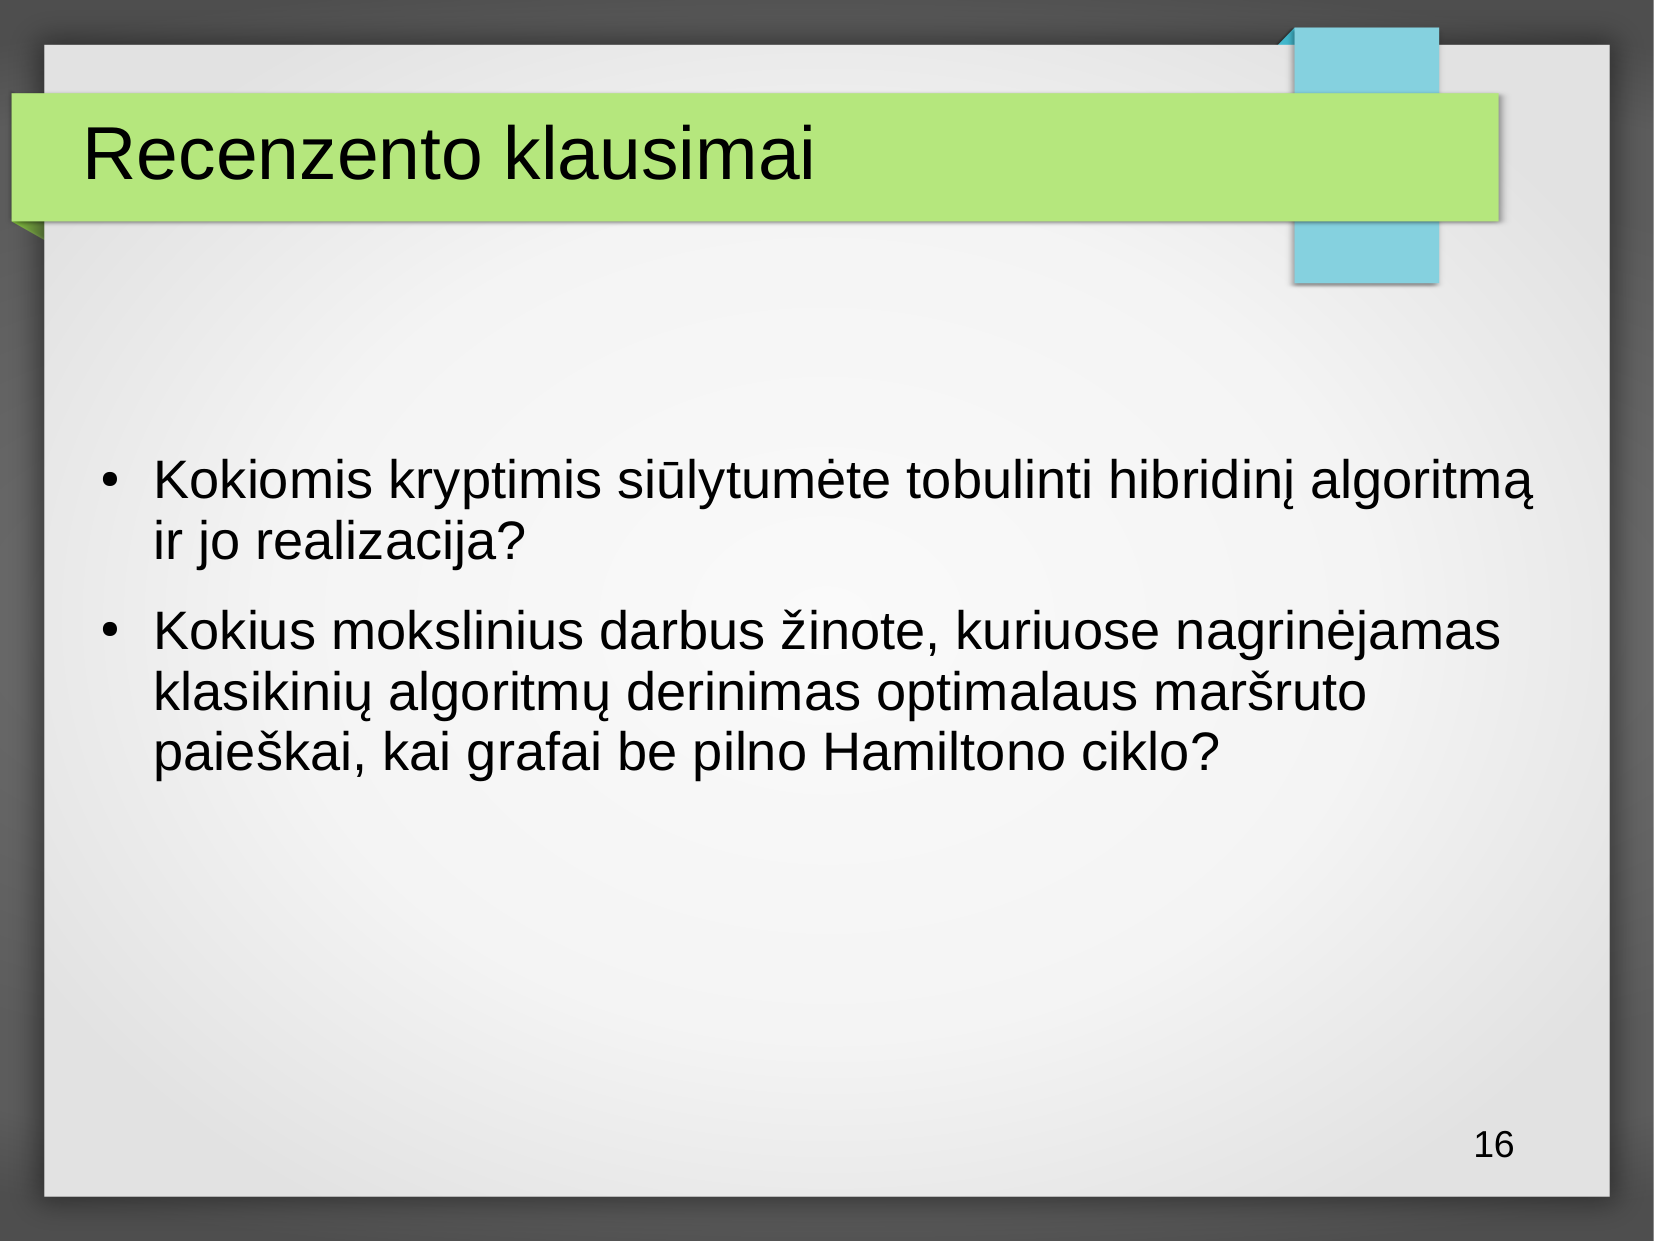

# Recenzento klausimai
Kokiomis kryptimis siūlytumėte tobulinti hibridinį algoritmą ir jo realizacija?
Kokius mokslinius darbus žinote, kuriuose nagrinėjamas klasikinių algoritmų derinimas optimalaus maršruto paieškai, kai grafai be pilno Hamiltono ciklo?